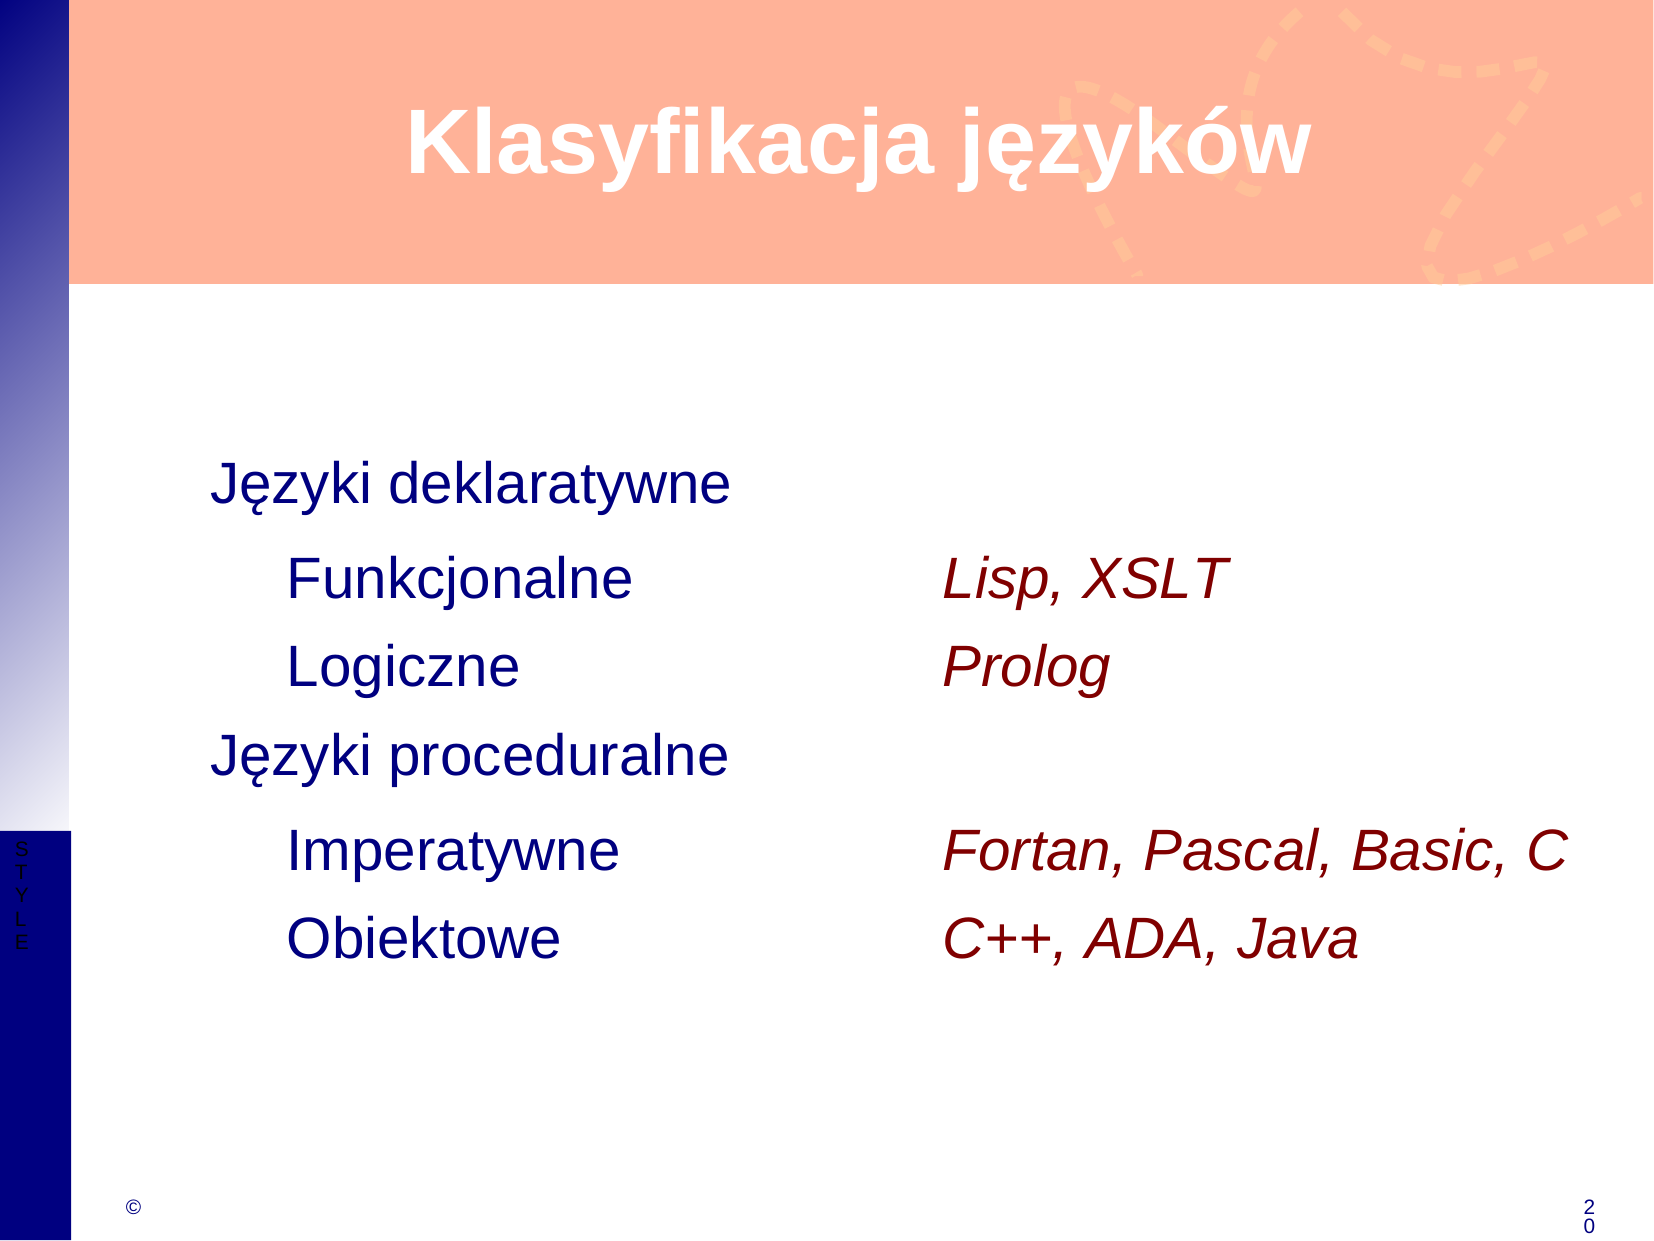

# Klasyfikacja języków
Języki deklaratywne
Funkcjonalne	Lisp, XSLT
Logiczne	Prolog
Języki proceduralne
Imperatywne	Fortan, Pascal, Basic, C
Obiektowe	C++, ADA, Java
S
T
Y
L
E